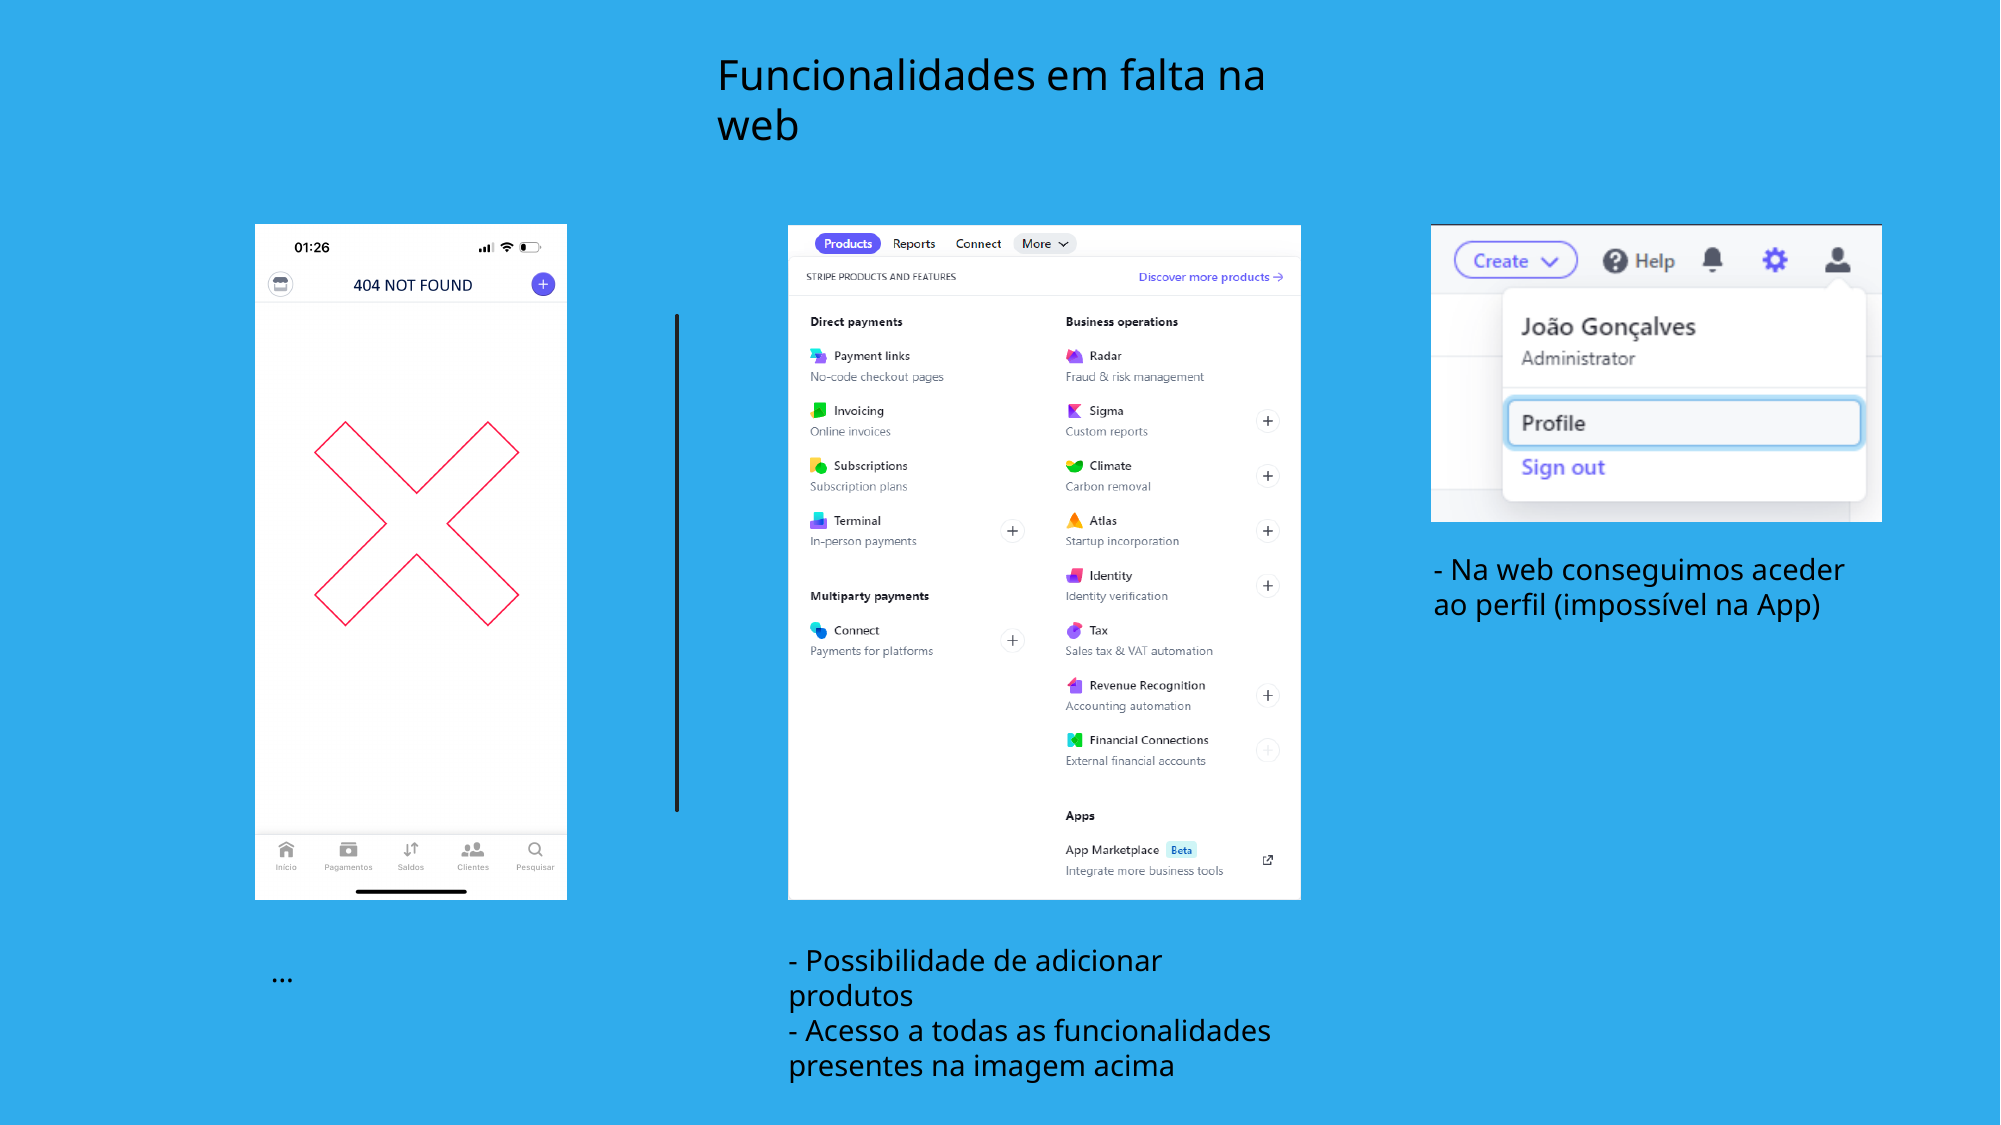

Funcionalidades em falta na web
- Na web conseguimos aceder ao perfil (impossível na App)
- Possibilidade de adicionar produtos
- Acesso a todas as funcionalidades presentes na imagem acima
…